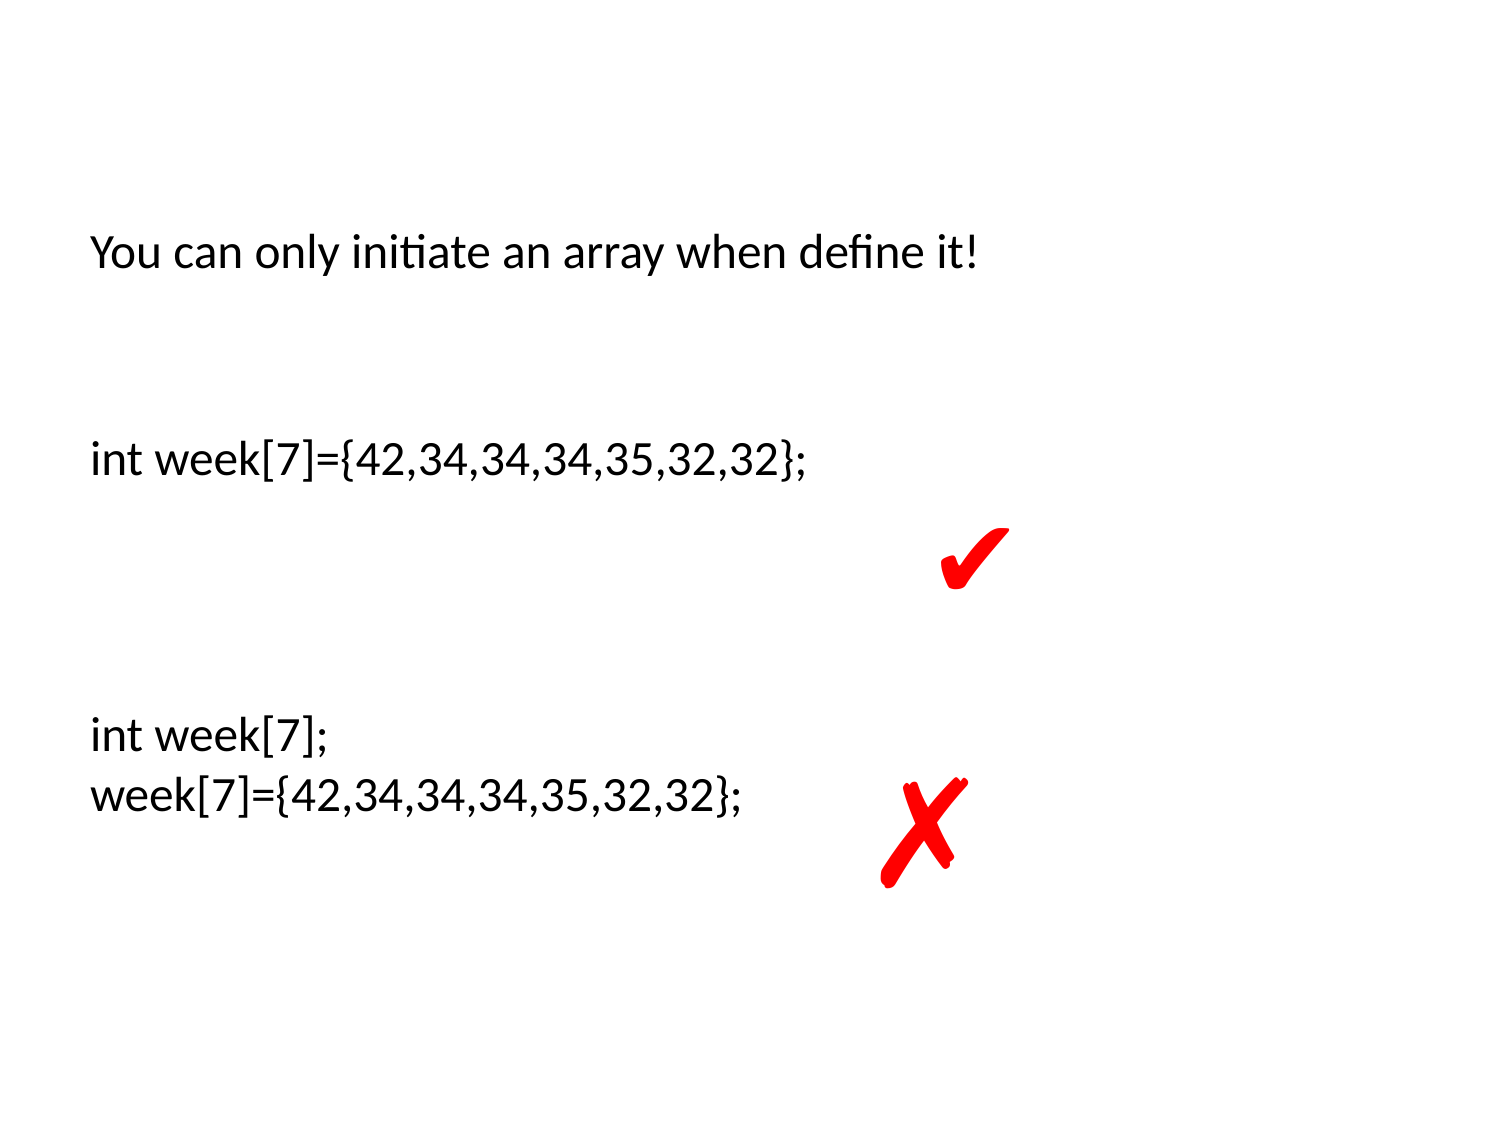

# You can only initiate an array when define it!
int week[7]={42,34,34,34,35,32,32};
int week[7];
week[7]={42,34,34,34,35,32,32};
✔
✗